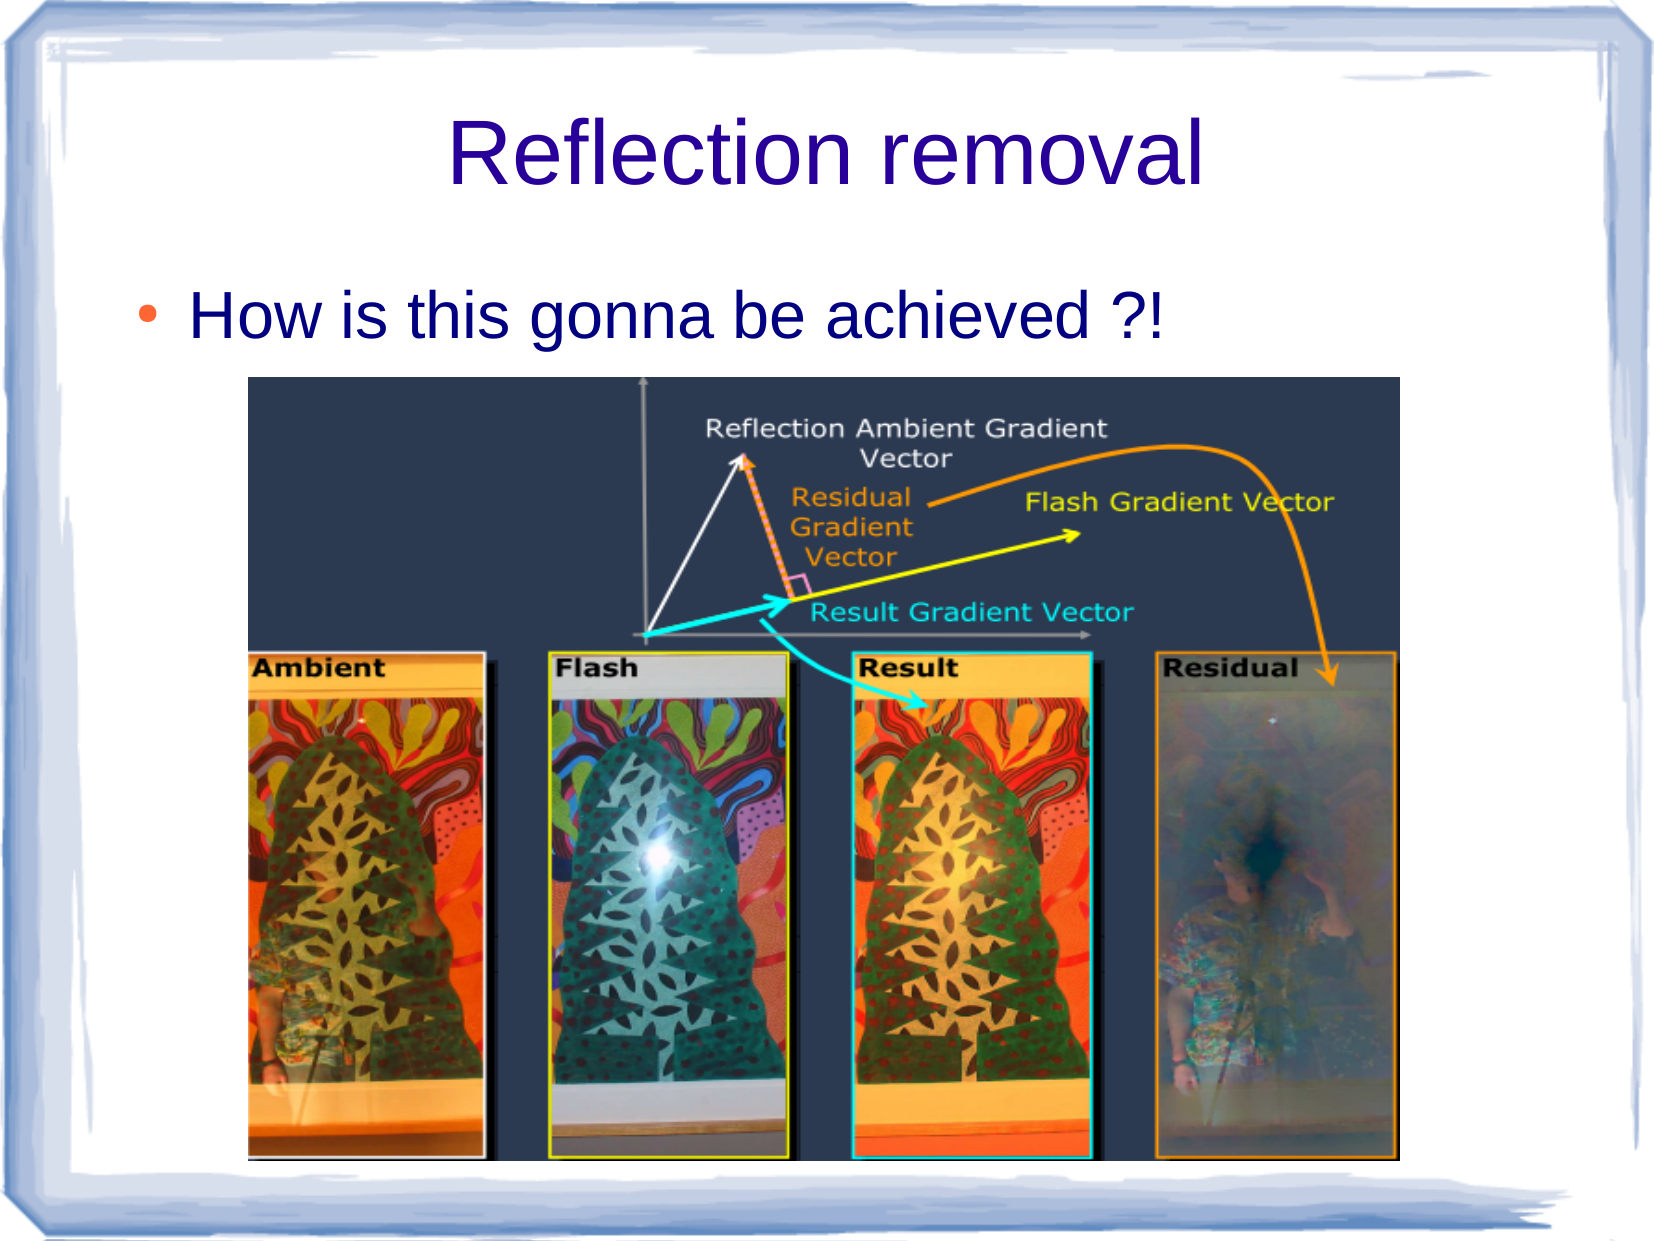

# Reflection removal
How is this gonna be achieved ?!